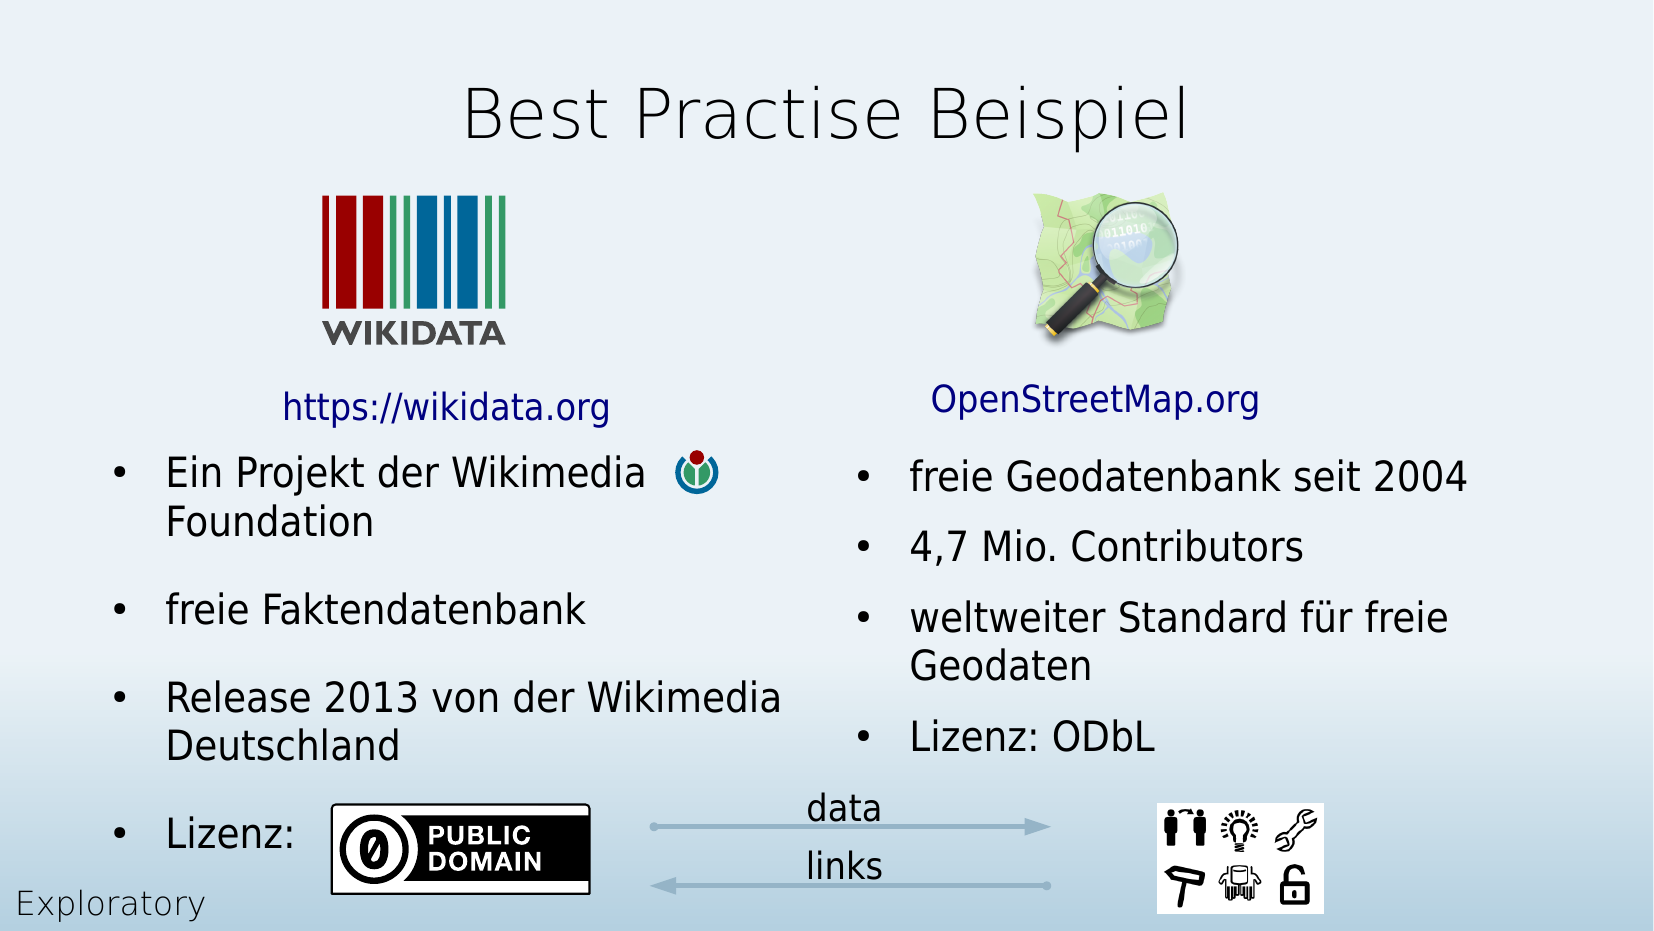

# Best Practise Beispiel
OpenStreetMap.org
https://wikidata.org
Ein Projekt der Wikimedia Foundation
freie Faktendatenbank
Release 2013 von der Wikimedia Deutschland
Lizenz:
freie Geodatenbank seit 2004
4,7 Mio. Contributors
weltweiter Standard für freie Geodaten
Lizenz: ODbL
data
links